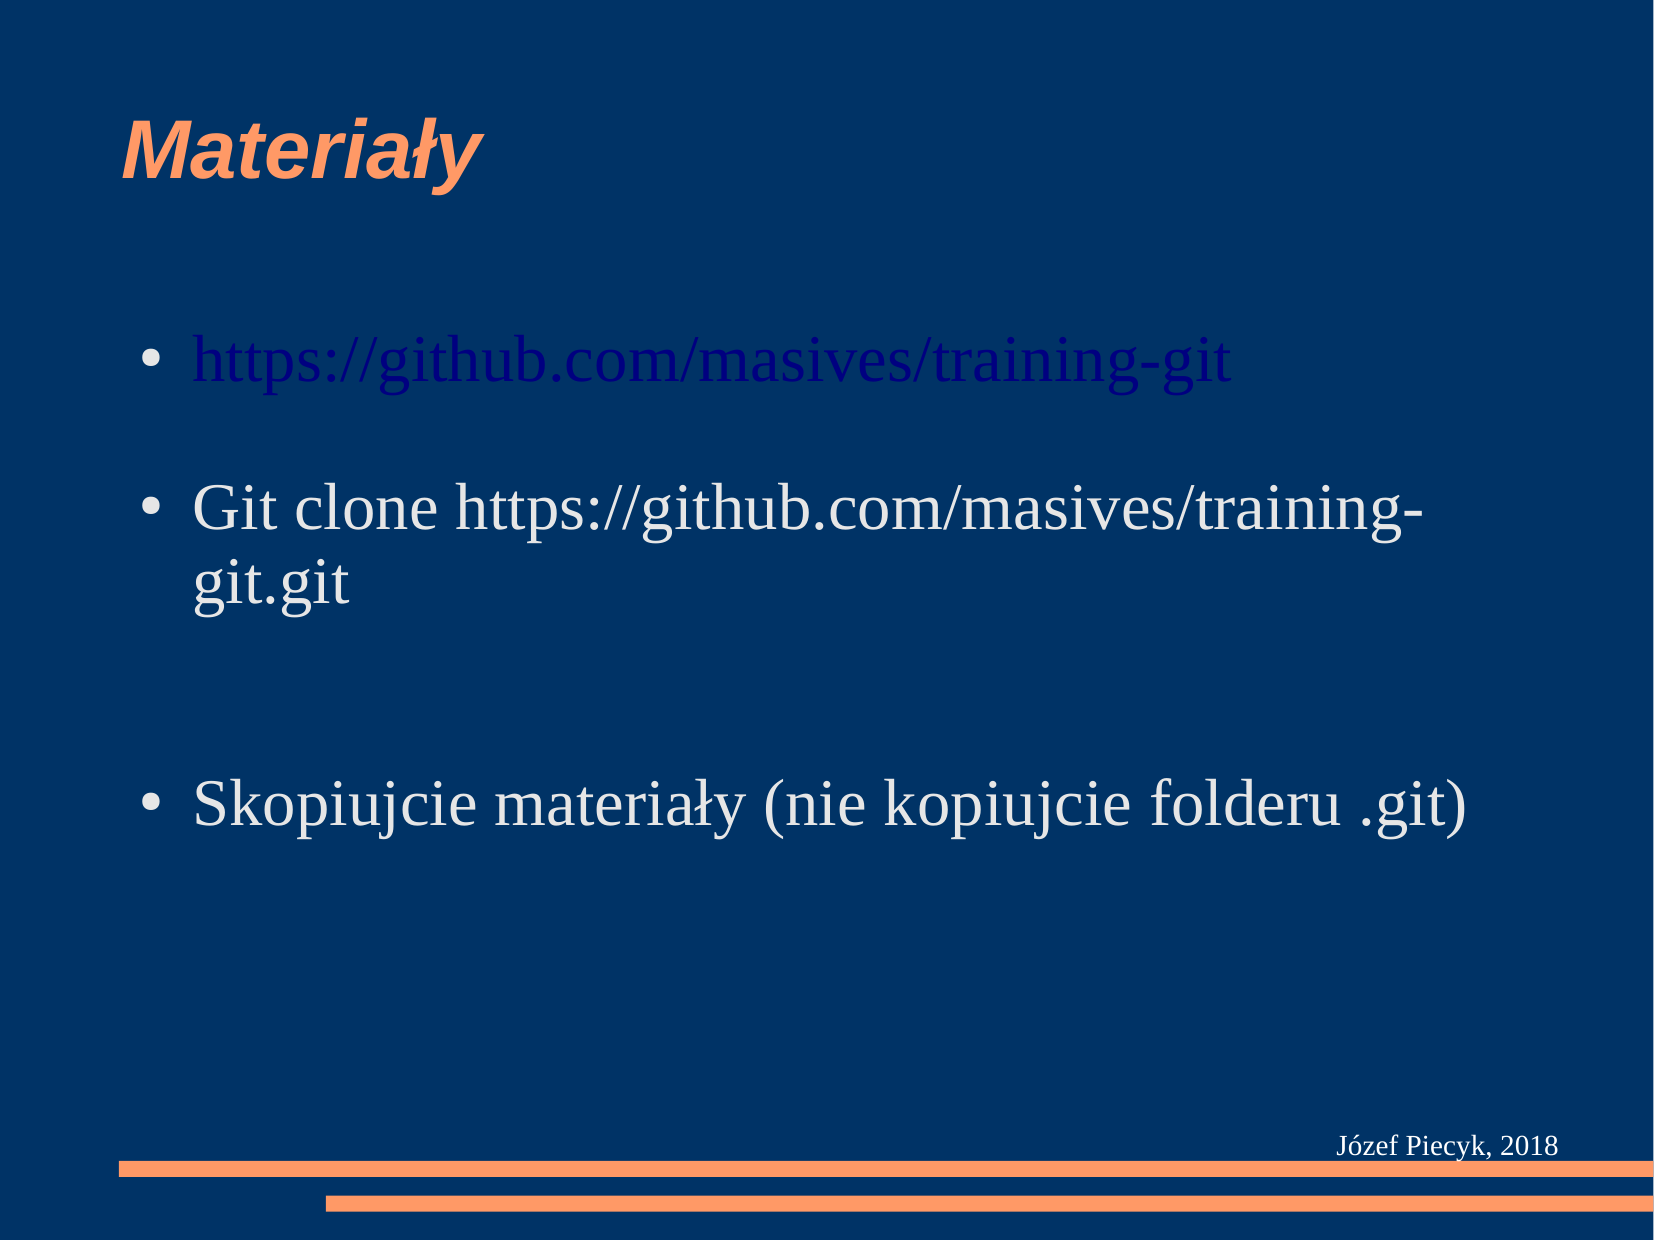

# Materiały
https://github.com/masives/training-git
Git clone https://github.com/masives/training-git.git
Skopiujcie materiały (nie kopiujcie folderu .git)